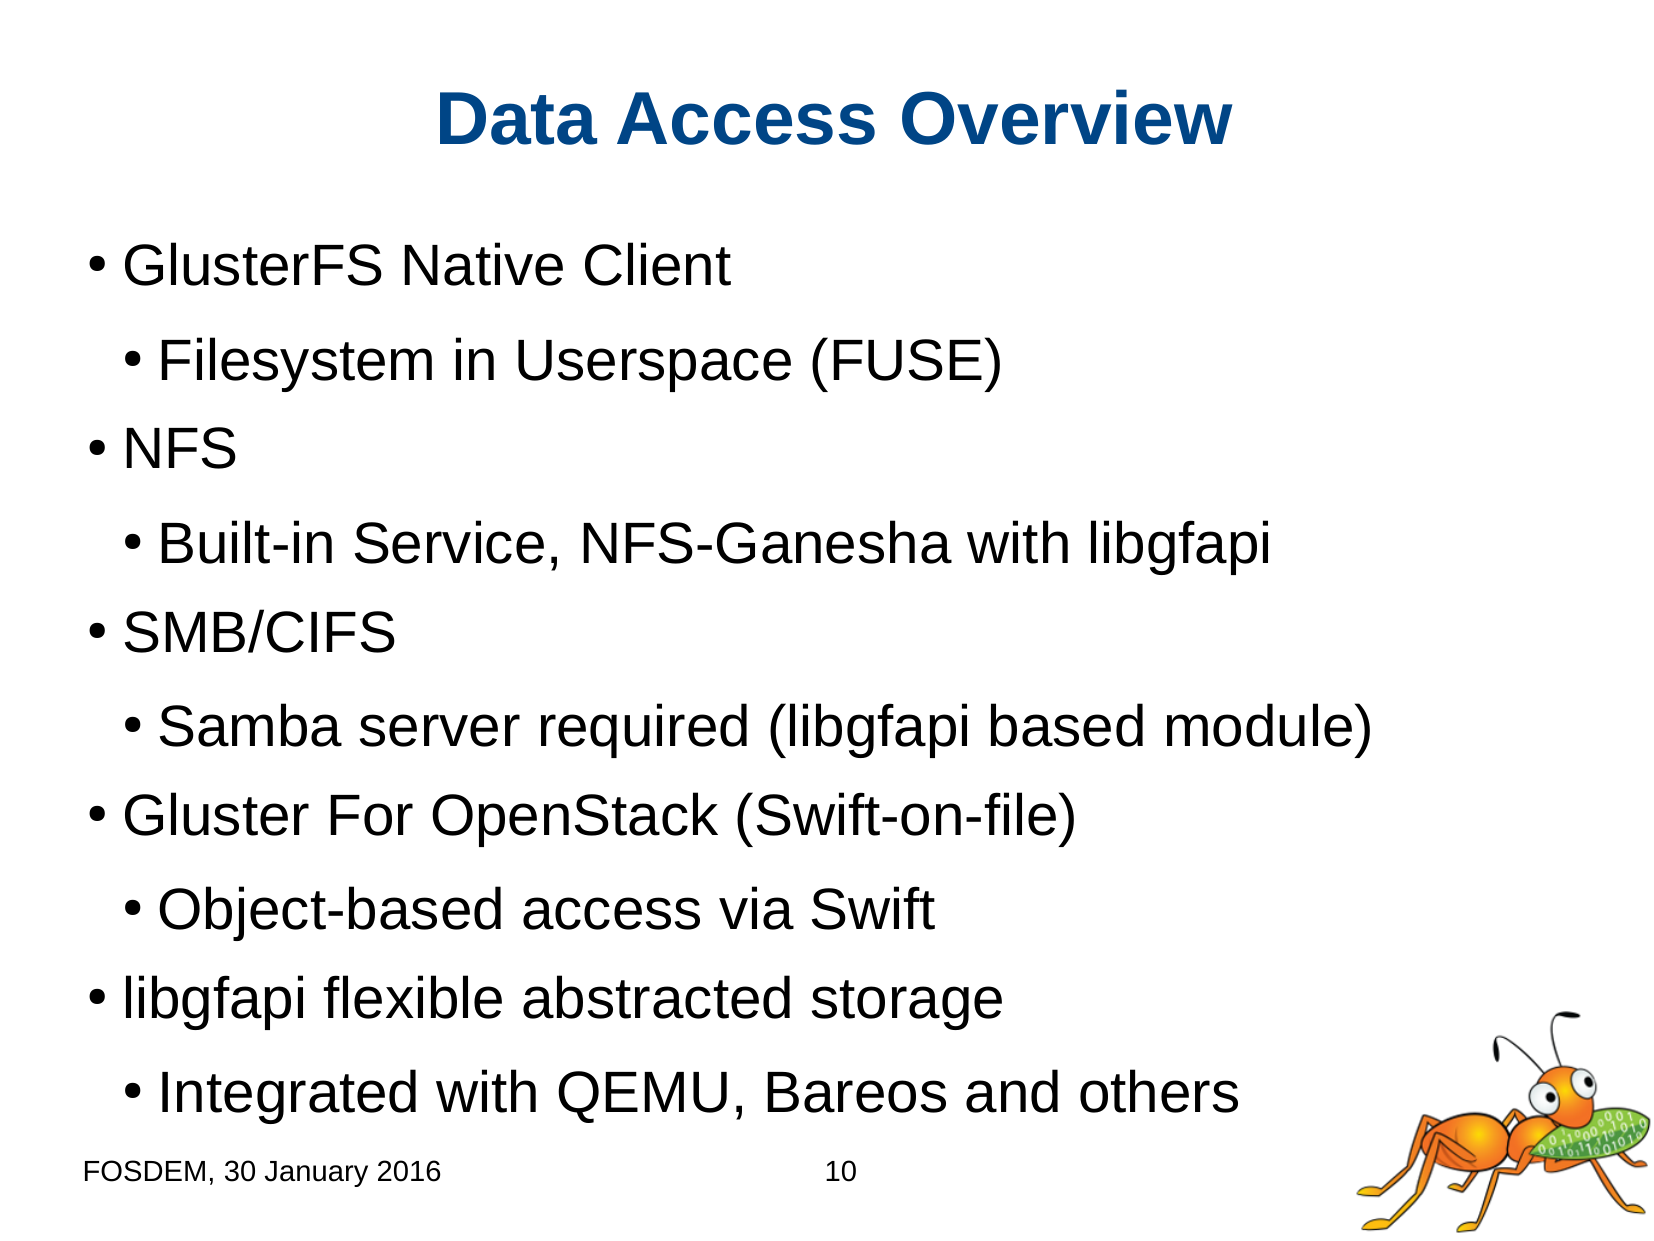

# Data Access Overview
GlusterFS Native Client
Filesystem in Userspace (FUSE)
NFS
Built-in Service, NFS-Ganesha with libgfapi
SMB/CIFS
Samba server required (libgfapi based module)
Gluster For OpenStack (Swift-on-file)
Object-based access via Swift
libgfapi flexible abstracted storage
Integrated with QEMU, Bareos and others
10